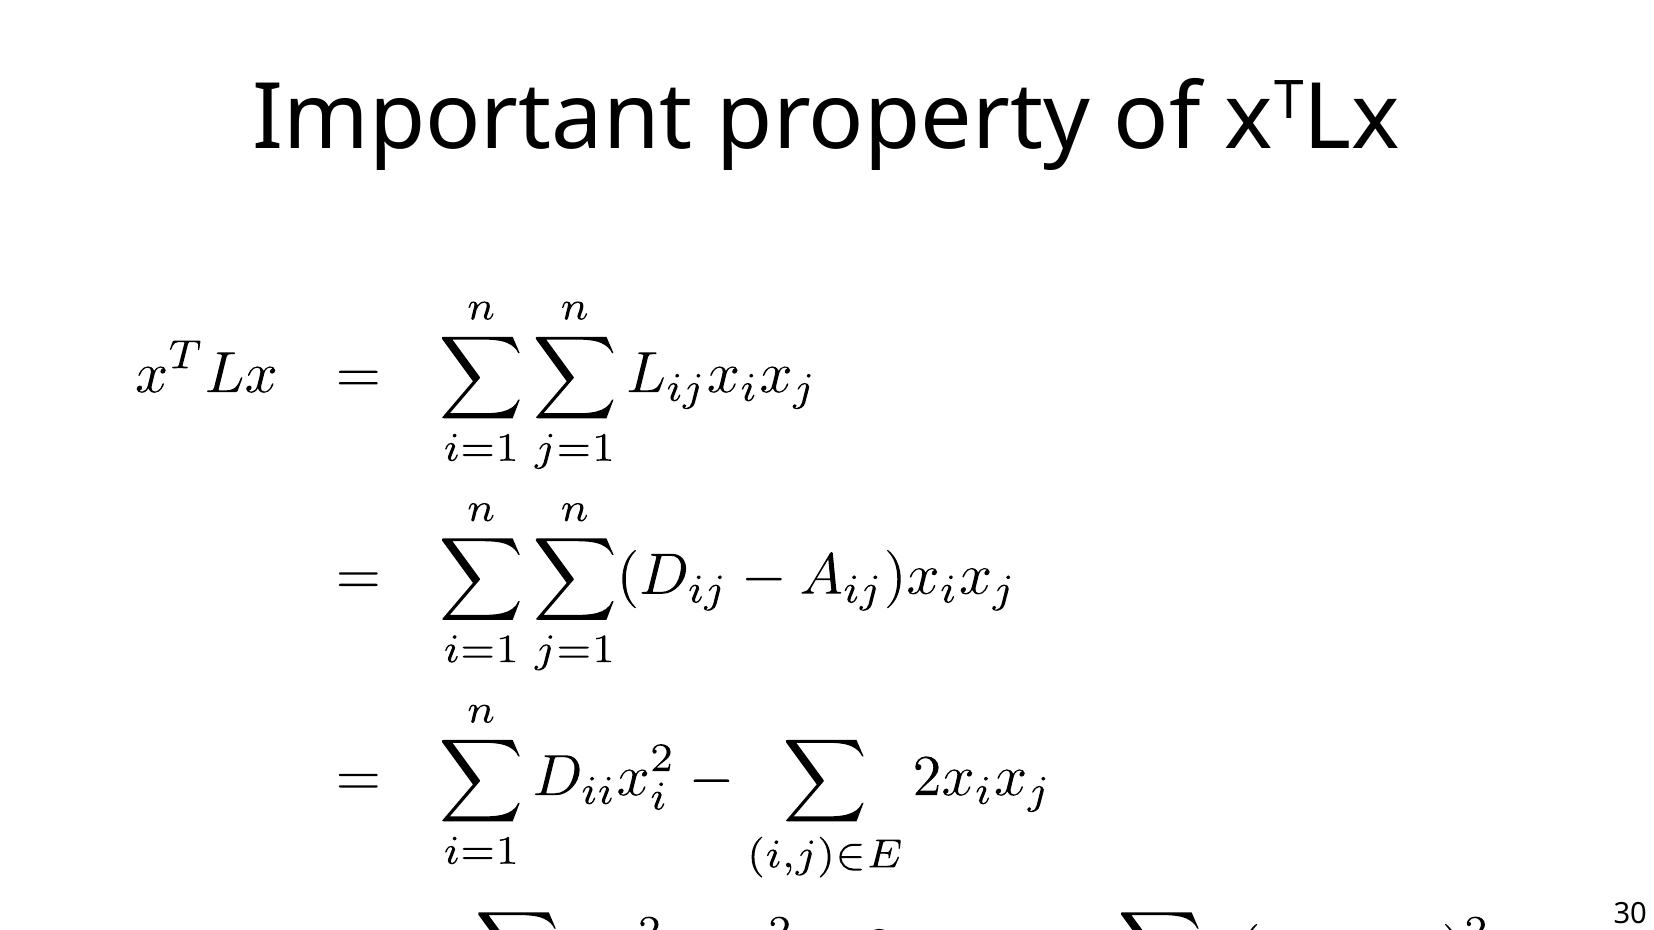

# Important property of xTLx
30
Think of this quantity as the “stress” produced by the assignment of node labels x